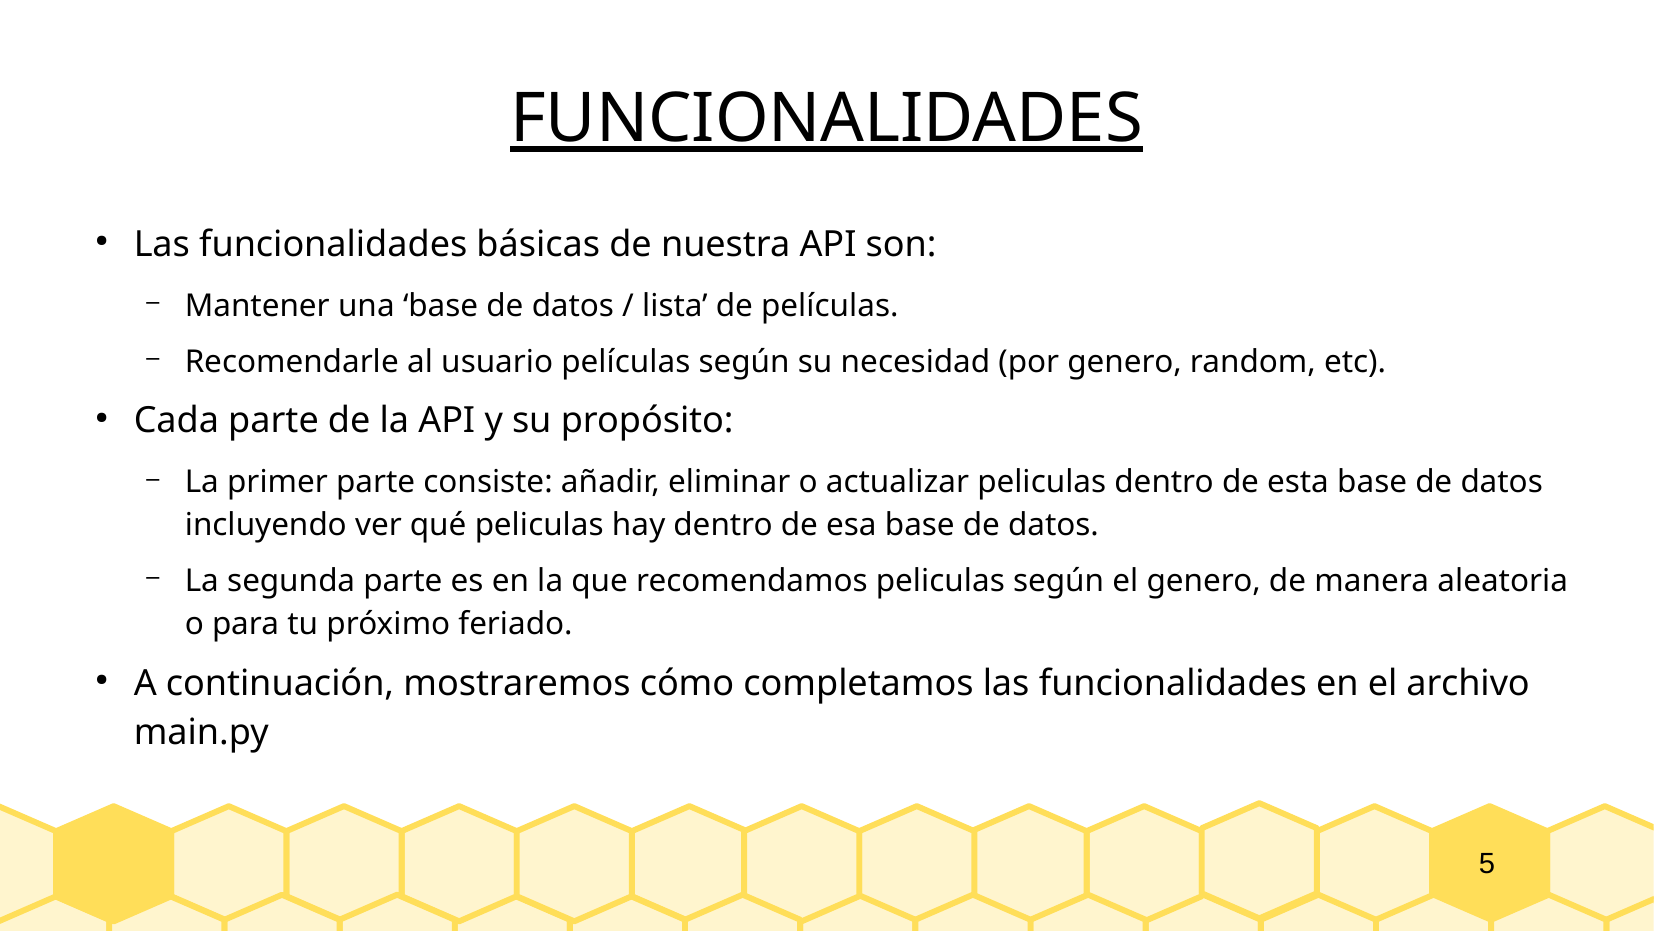

# FUNCIONALIDADES
Las funcionalidades básicas de nuestra API son:
Mantener una ‘base de datos / lista’ de películas.
Recomendarle al usuario películas según su necesidad (por genero, random, etc).
Cada parte de la API y su propósito:
La primer parte consiste: añadir, eliminar o actualizar peliculas dentro de esta base de datos incluyendo ver qué peliculas hay dentro de esa base de datos.
La segunda parte es en la que recomendamos peliculas según el genero, de manera aleatoria o para tu próximo feriado.
A continuación, mostraremos cómo completamos las funcionalidades en el archivo main.py